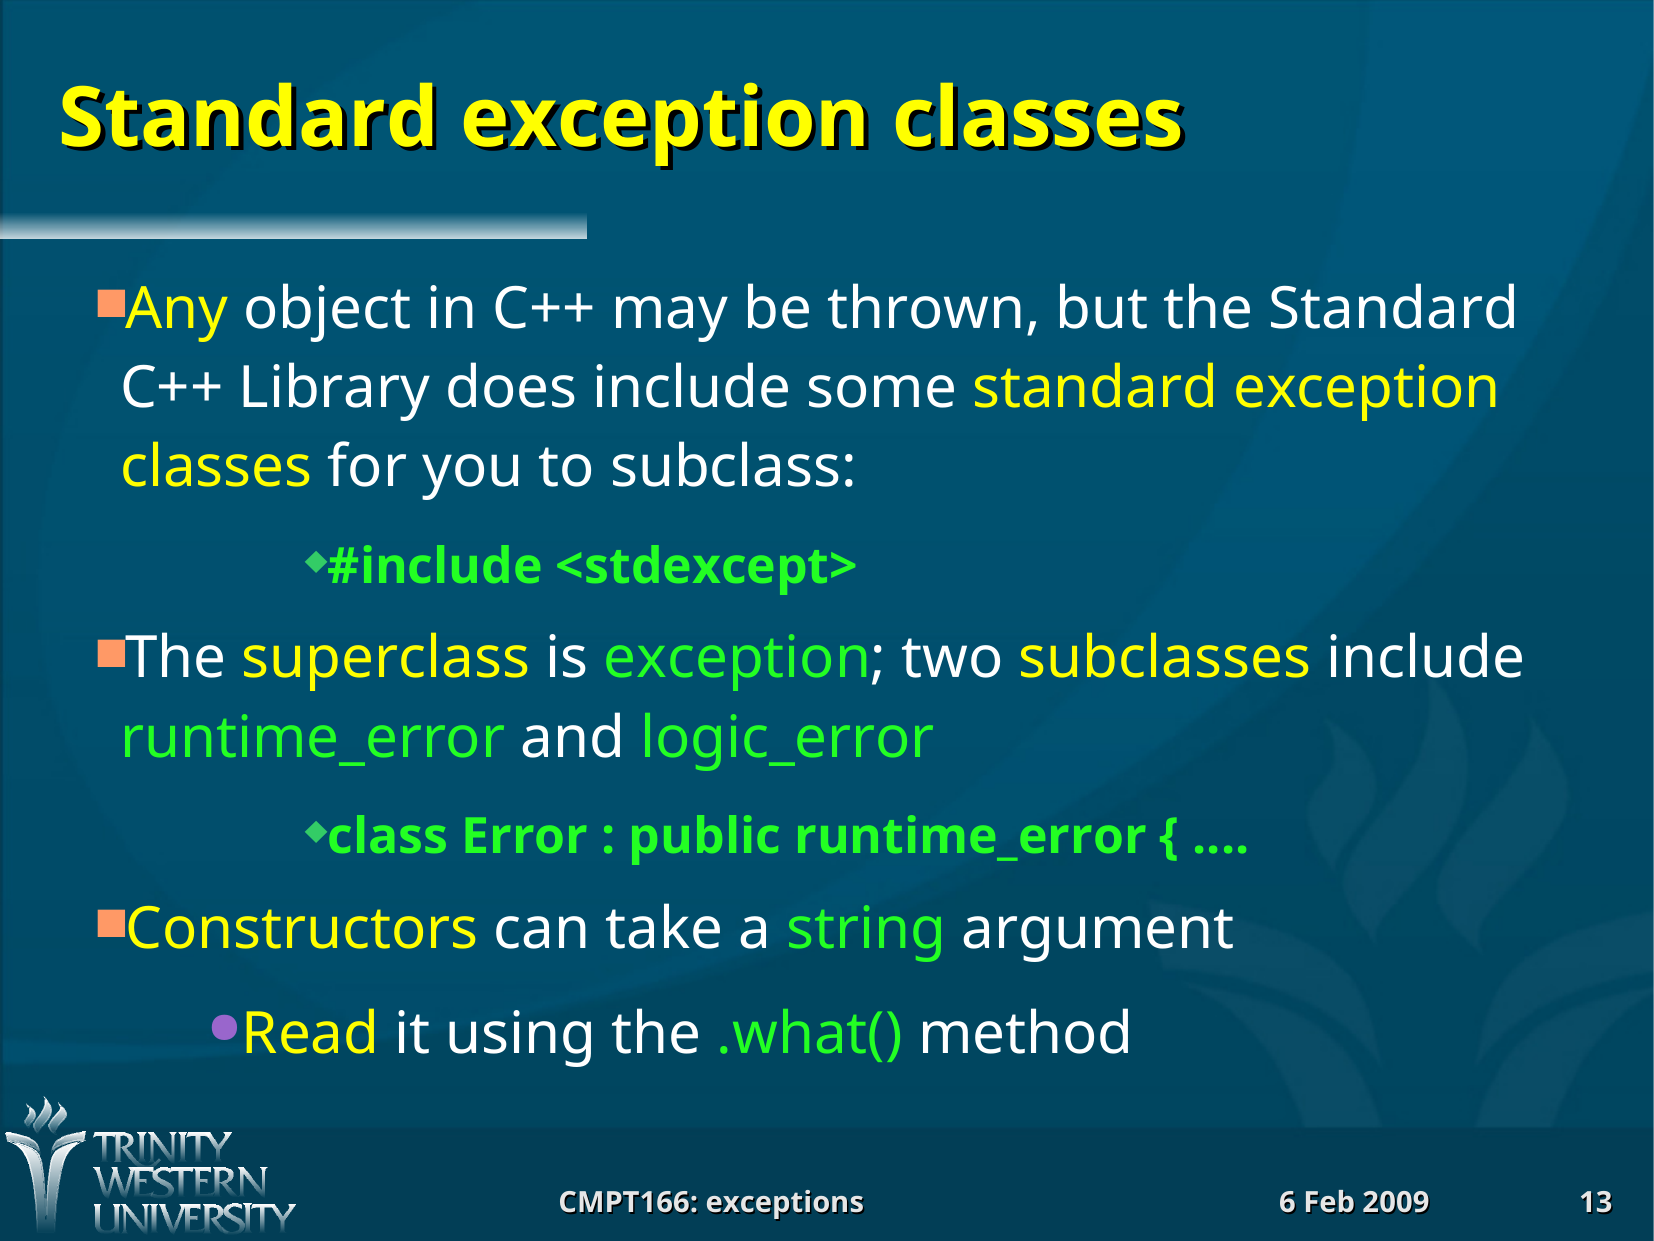

# Standard exception classes
Any object in C++ may be thrown, but the Standard C++ Library does include some standard exception classes for you to subclass:
#include <stdexcept>
The superclass is exception; two subclasses include runtime_error and logic_error
class Error : public runtime_error { ....
Constructors can take a string argument
Read it using the .what() method
CMPT166: exceptions
6 Feb 2009
13